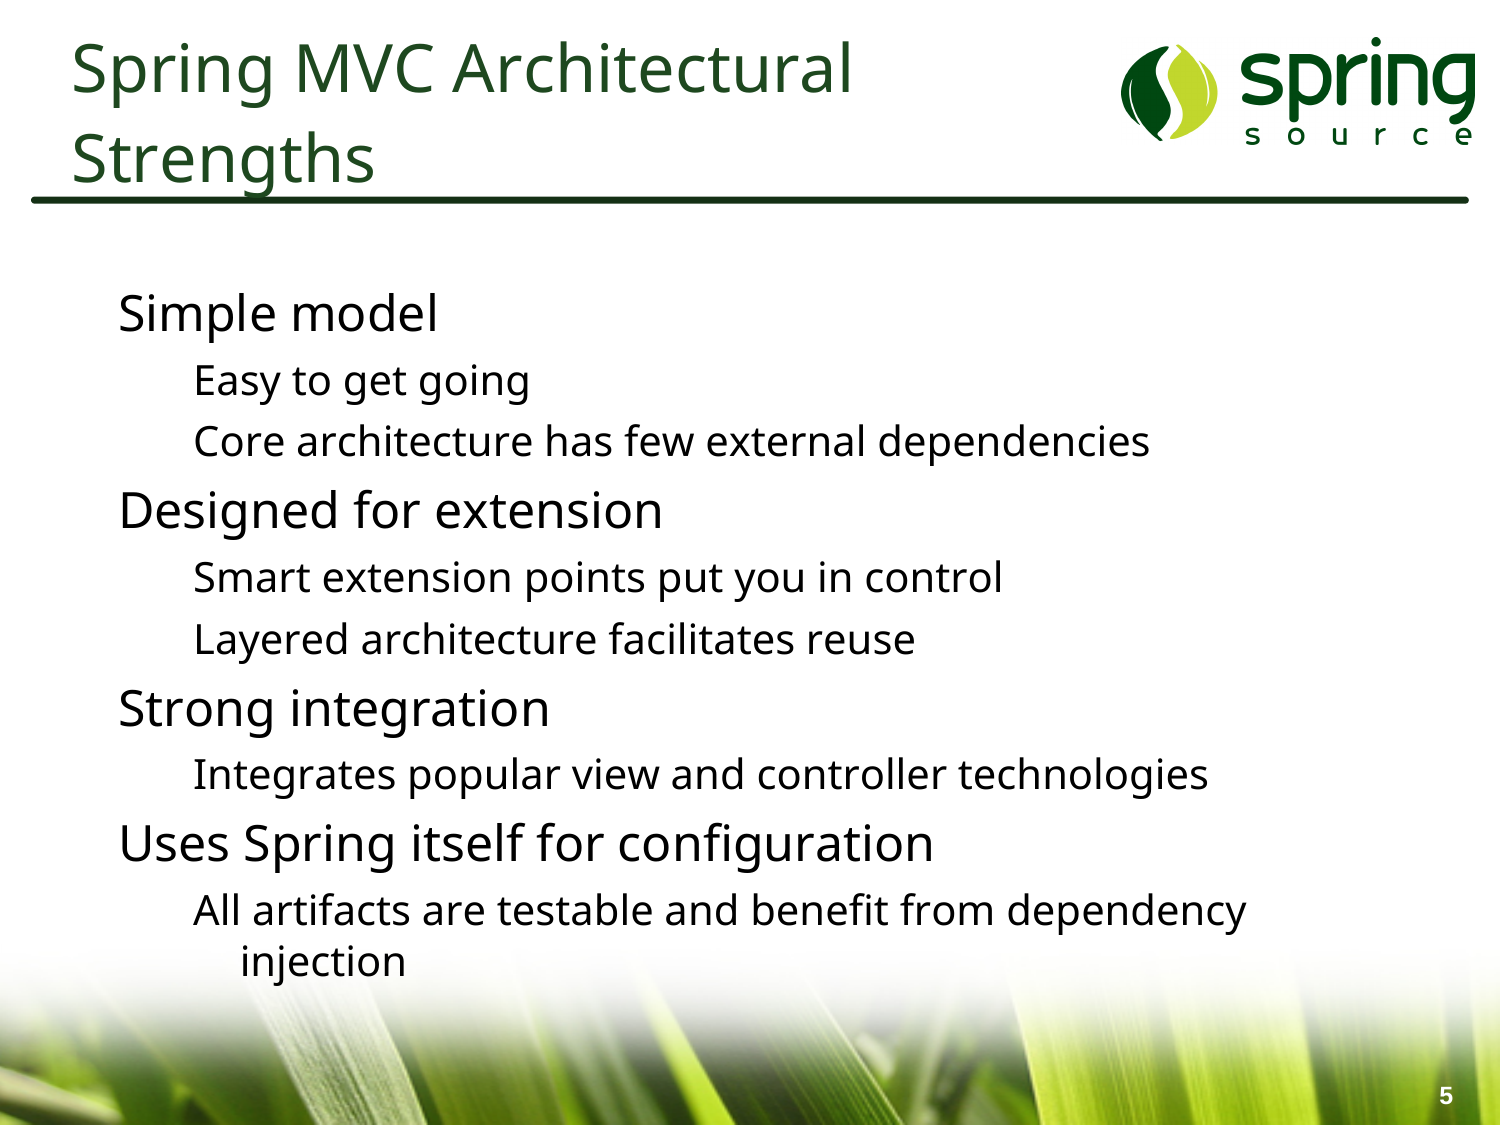

# Spring MVC Architectural Strengths
Simple model
Easy to get going
Core architecture has few external dependencies
Designed for extension
Smart extension points put you in control
Layered architecture facilitates reuse
Strong integration
Integrates popular view and controller technologies
Uses Spring itself for configuration
All artifacts are testable and benefit from dependency injection